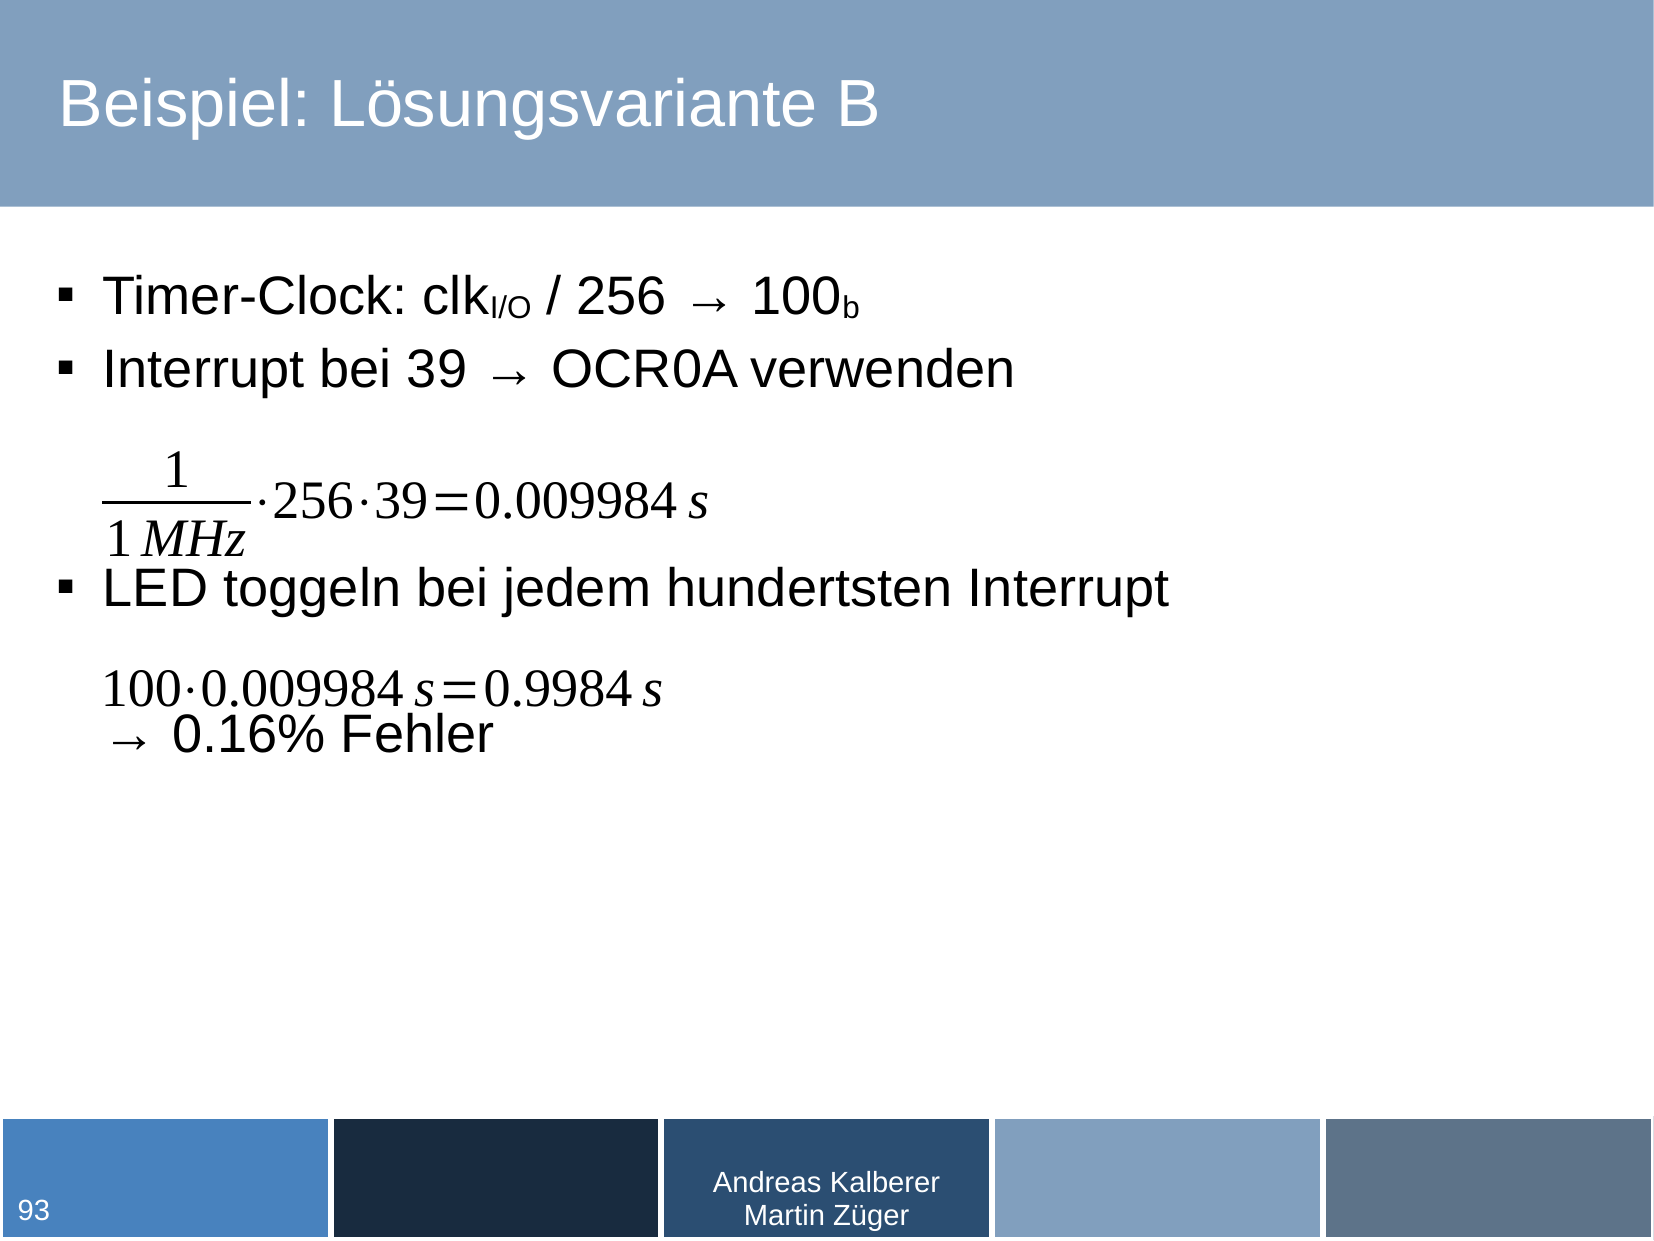

# Beispiel: Lösungsvariante B
Timer-Clock: clkI/O / 256 → 100b
Interrupt bei 39 → OCR0A verwenden
LED toggeln bei jedem hundertsten Interrupt
→ 0.16% Fehler
LibreOffice Productivity Suite
93